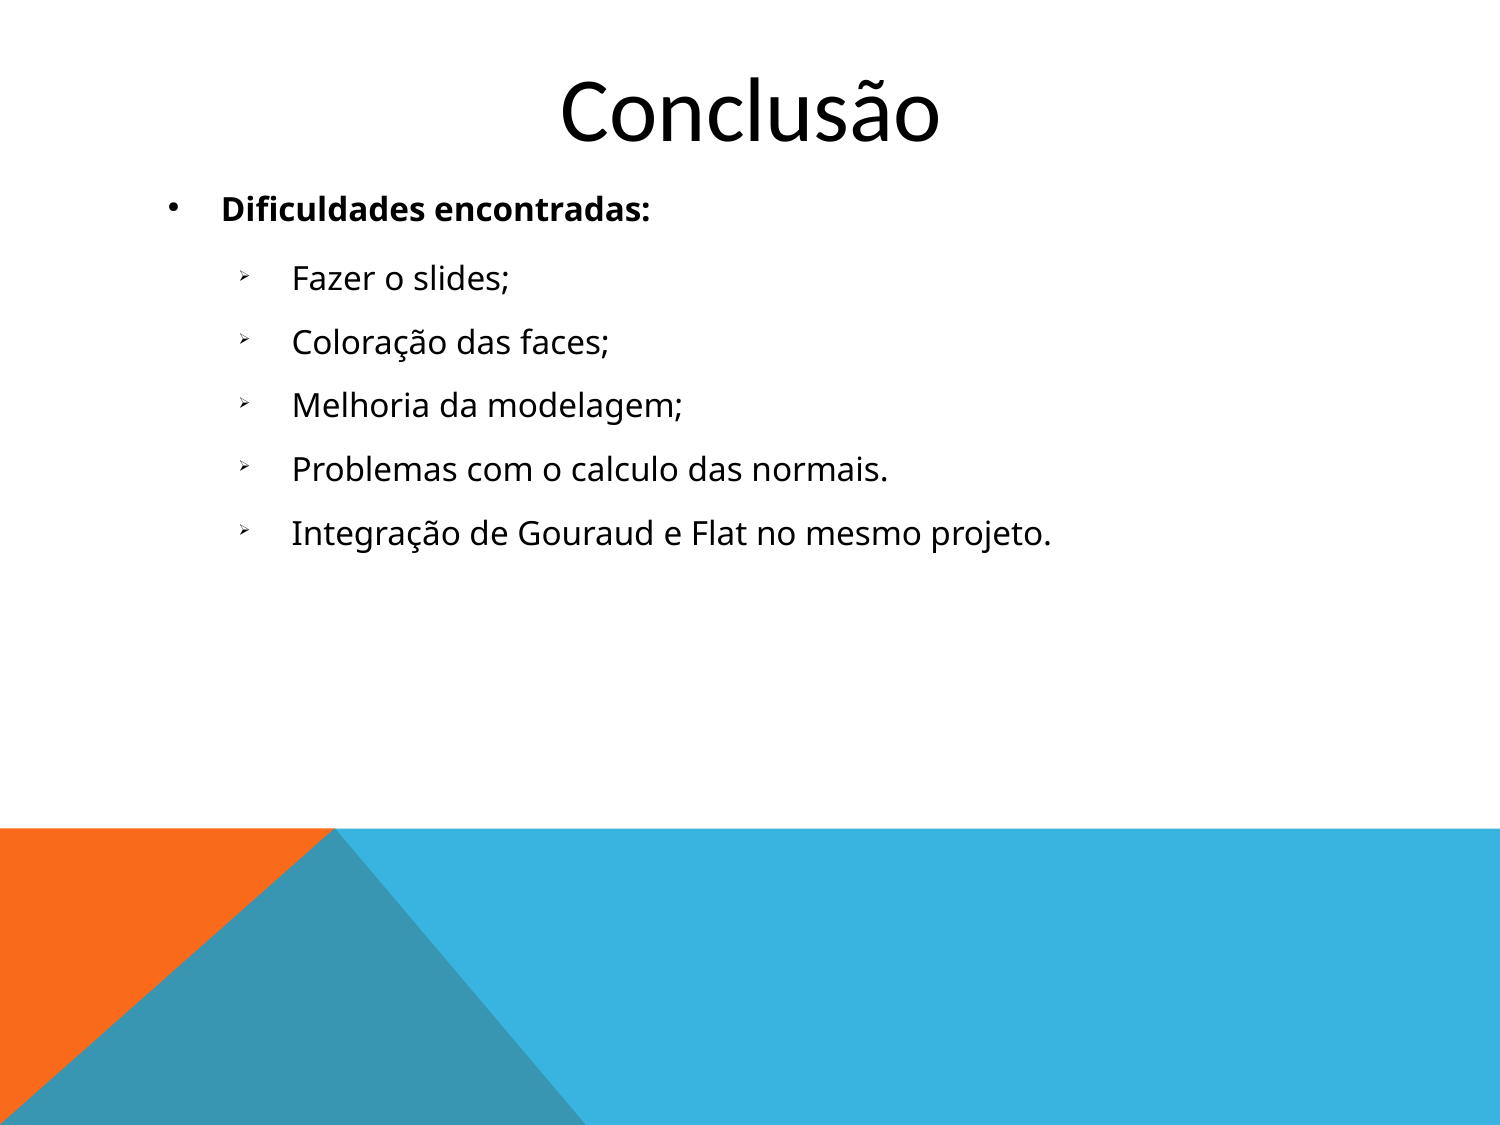

# Conclusão
Dificuldades encontradas:
Fazer o slides;
Coloração das faces;
Melhoria da modelagem;
Problemas com o calculo das normais.
Integração de Gouraud e Flat no mesmo projeto.